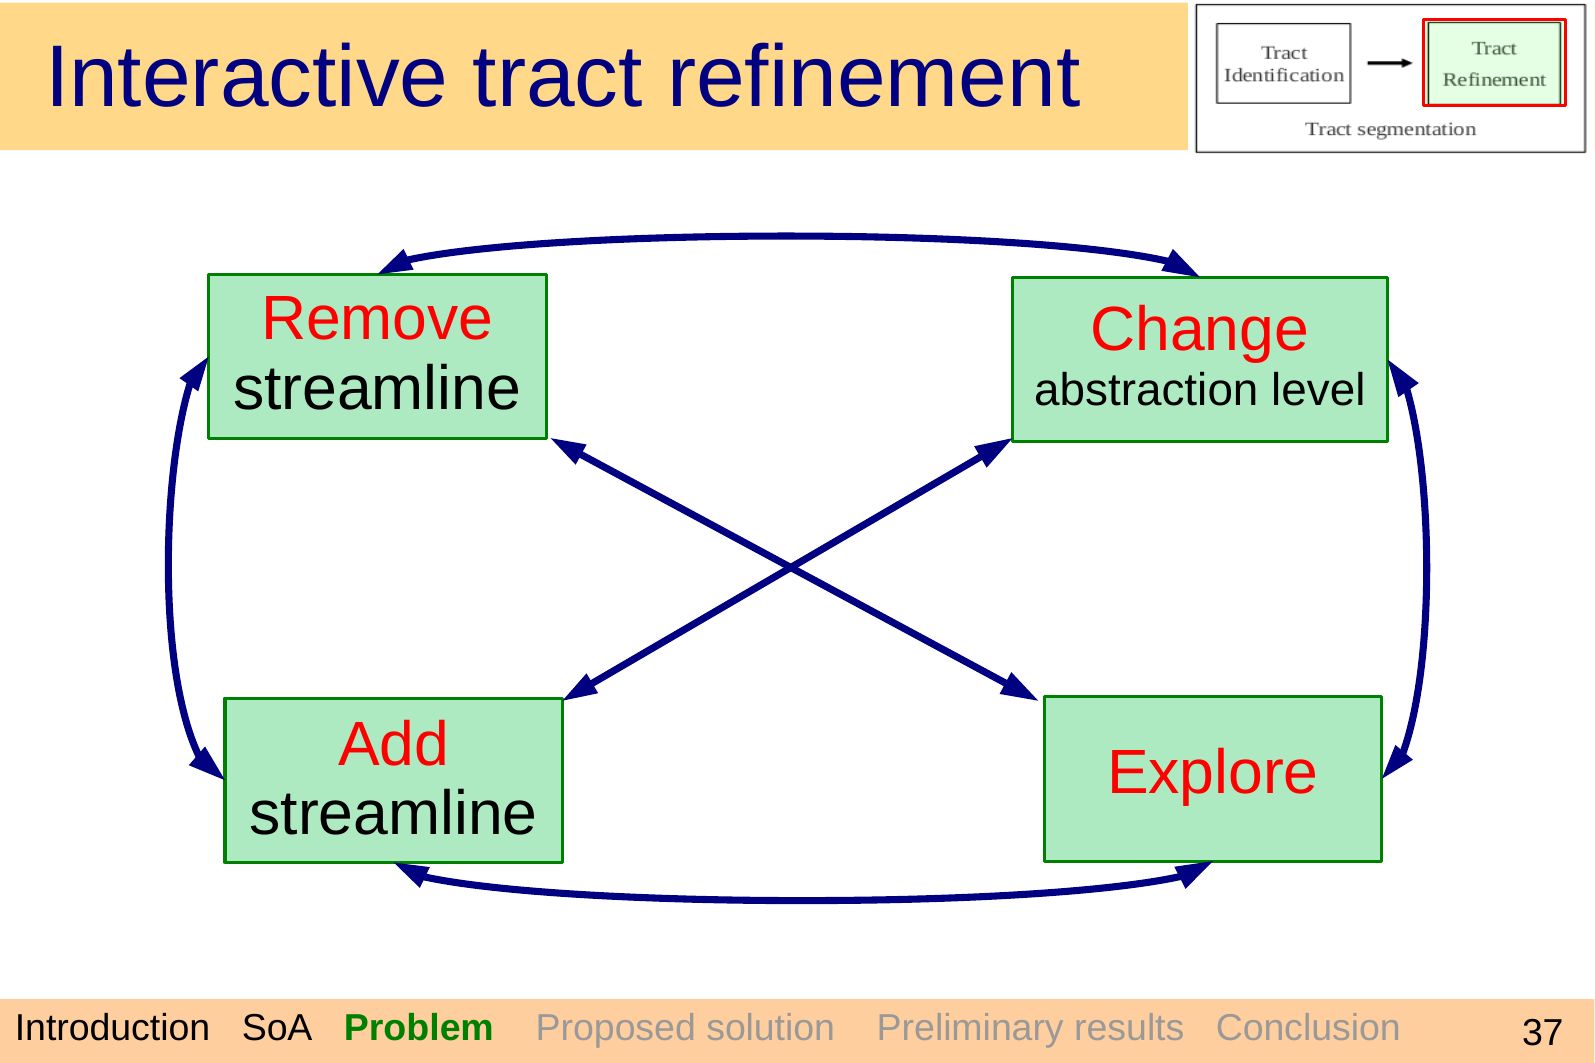

# Interactive tract refinement
Remove
streamline
Change
abstraction level
Explore
Add
streamline
Introduction SoA Problem Proposed solution Preliminary results Conclusion